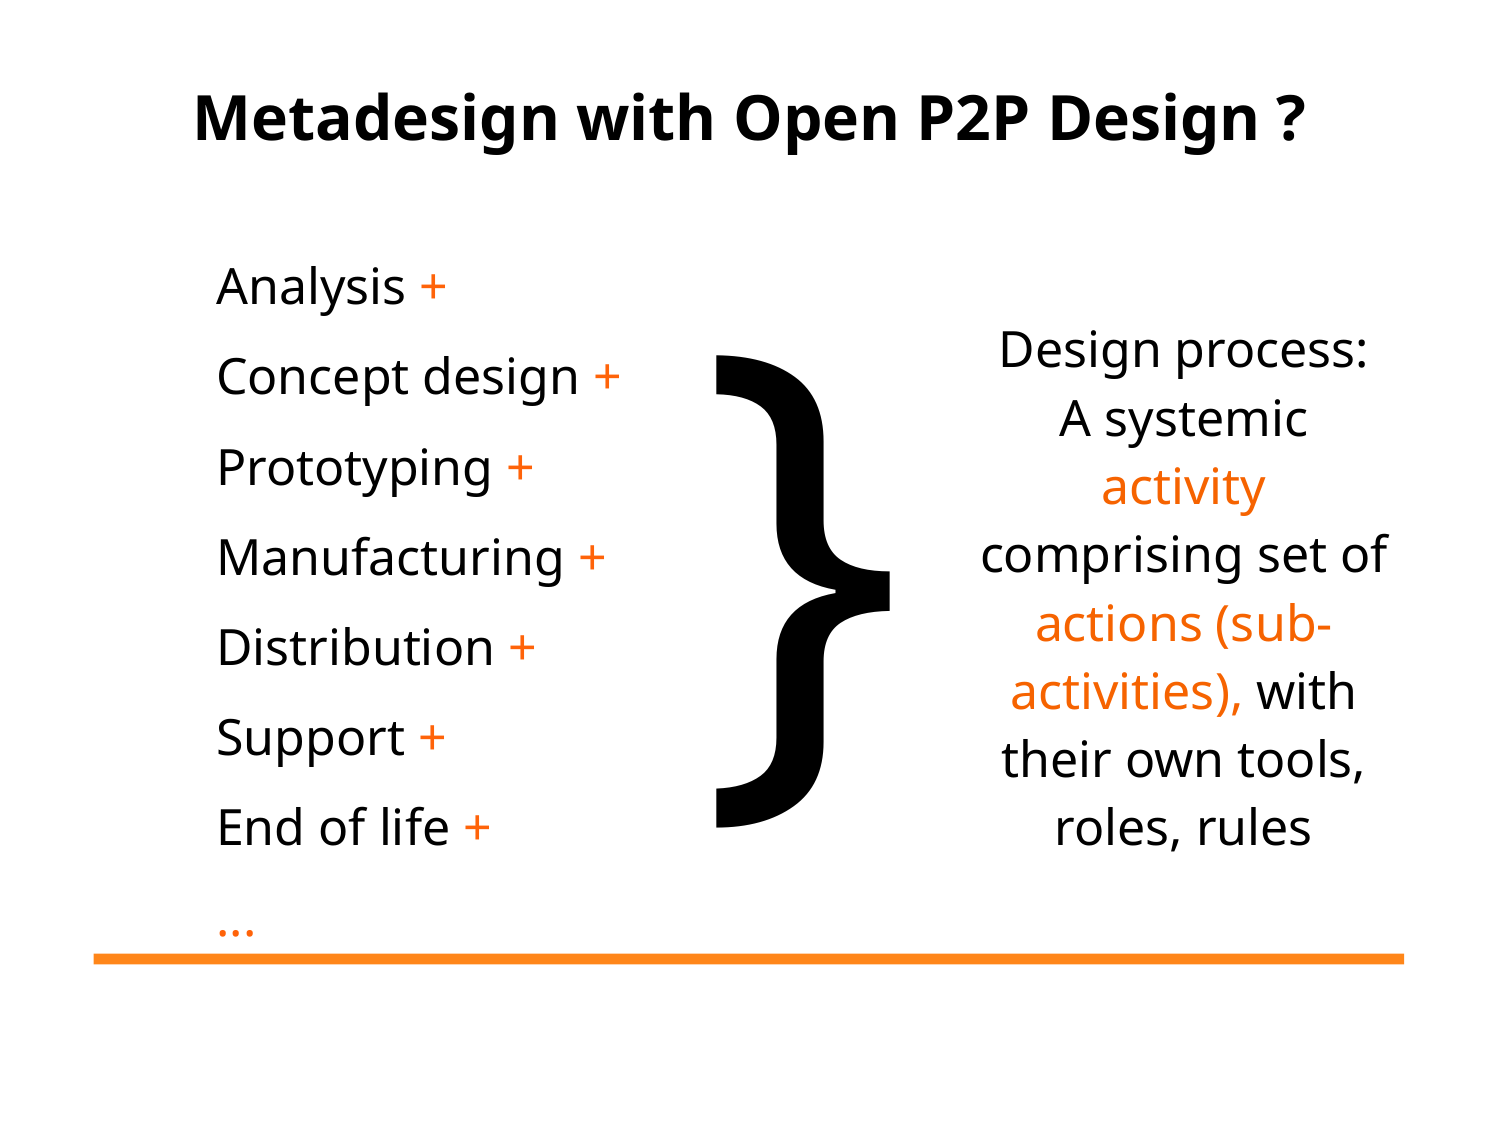

# Metadesign with Open P2P Design ?
}
Analysis +
Concept design +
Prototyping +
Manufacturing +
Distribution +
Support +
End of life +
...
Design process:
A systemic activity comprising set of actions (sub-activities), with their own tools, roles, rules